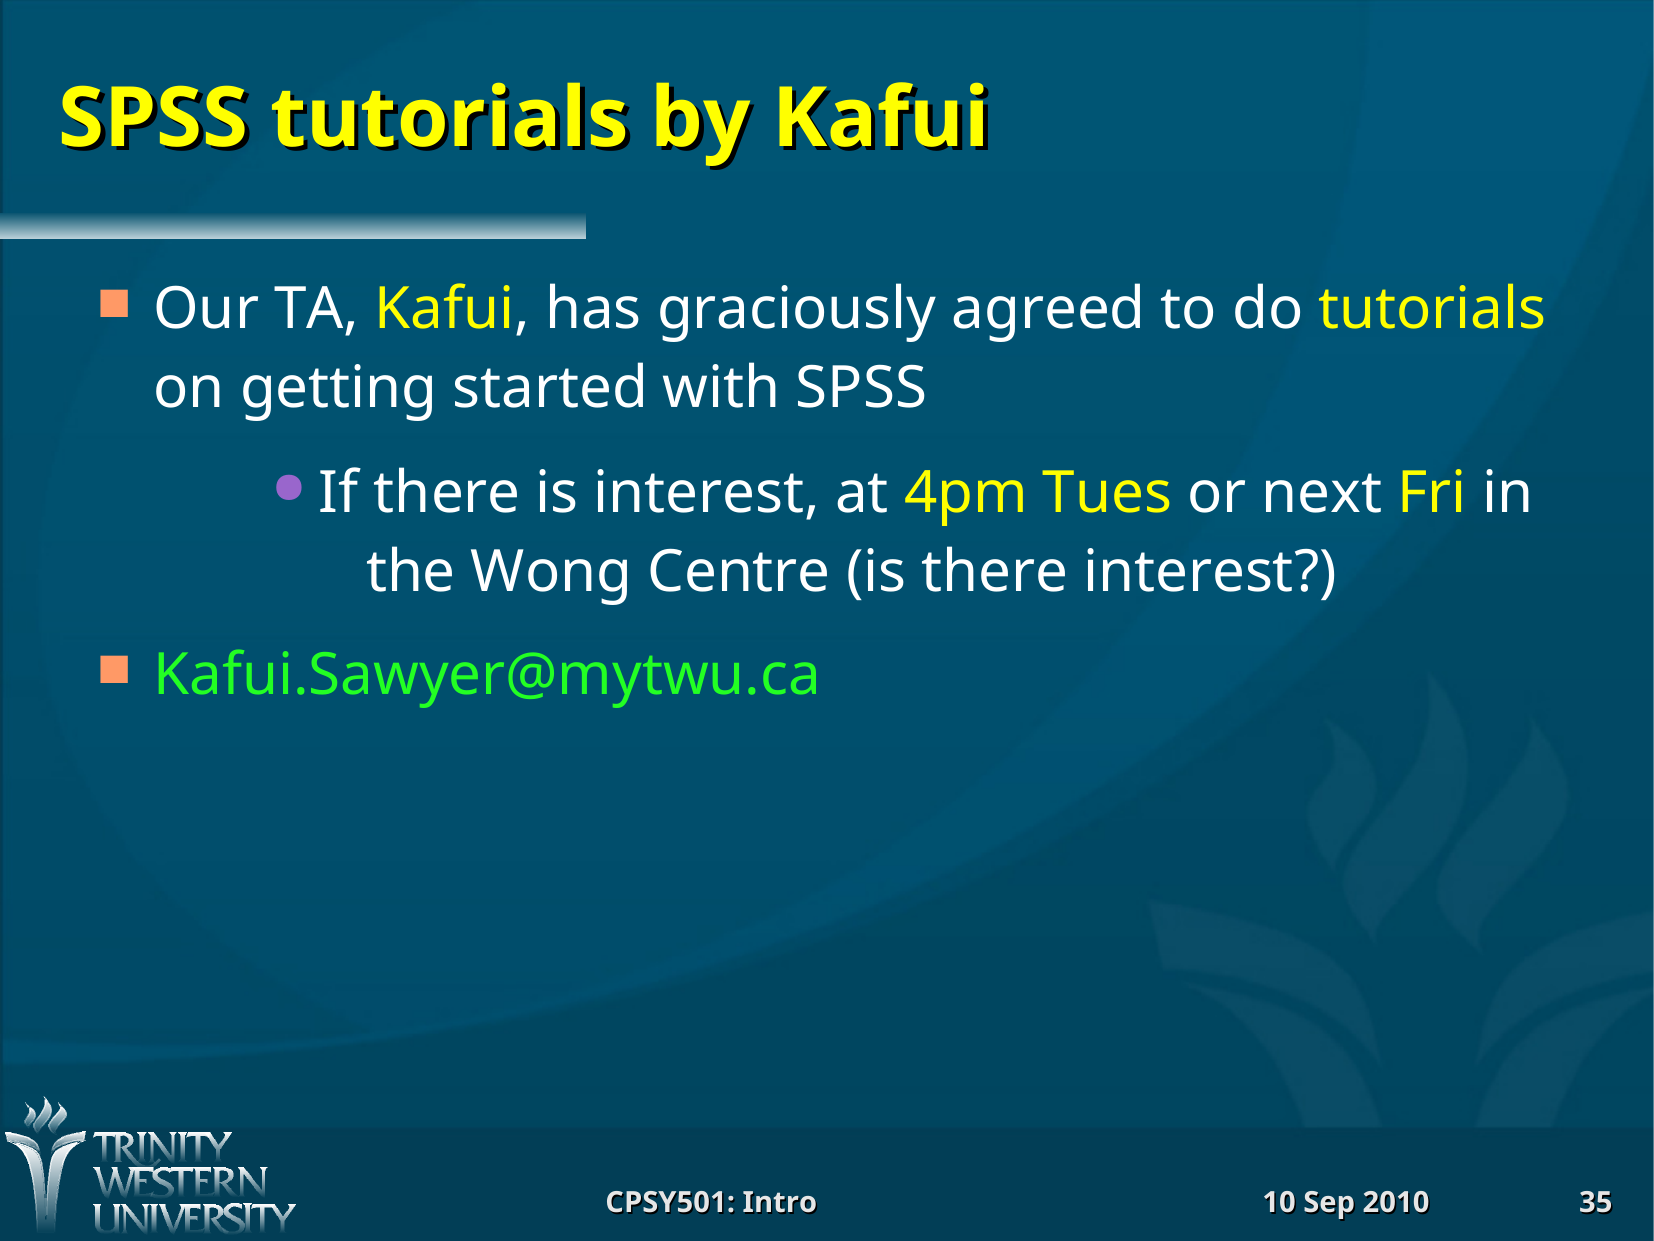

# SPSS tutorials by Kafui
Our TA, Kafui, has graciously agreed to do tutorials on getting started with SPSS
If there is interest, at 4pm Tues or next Fri in the Wong Centre (is there interest?)
Kafui.Sawyer@mytwu.ca
CPSY501: Intro
10 Sep 2010
35